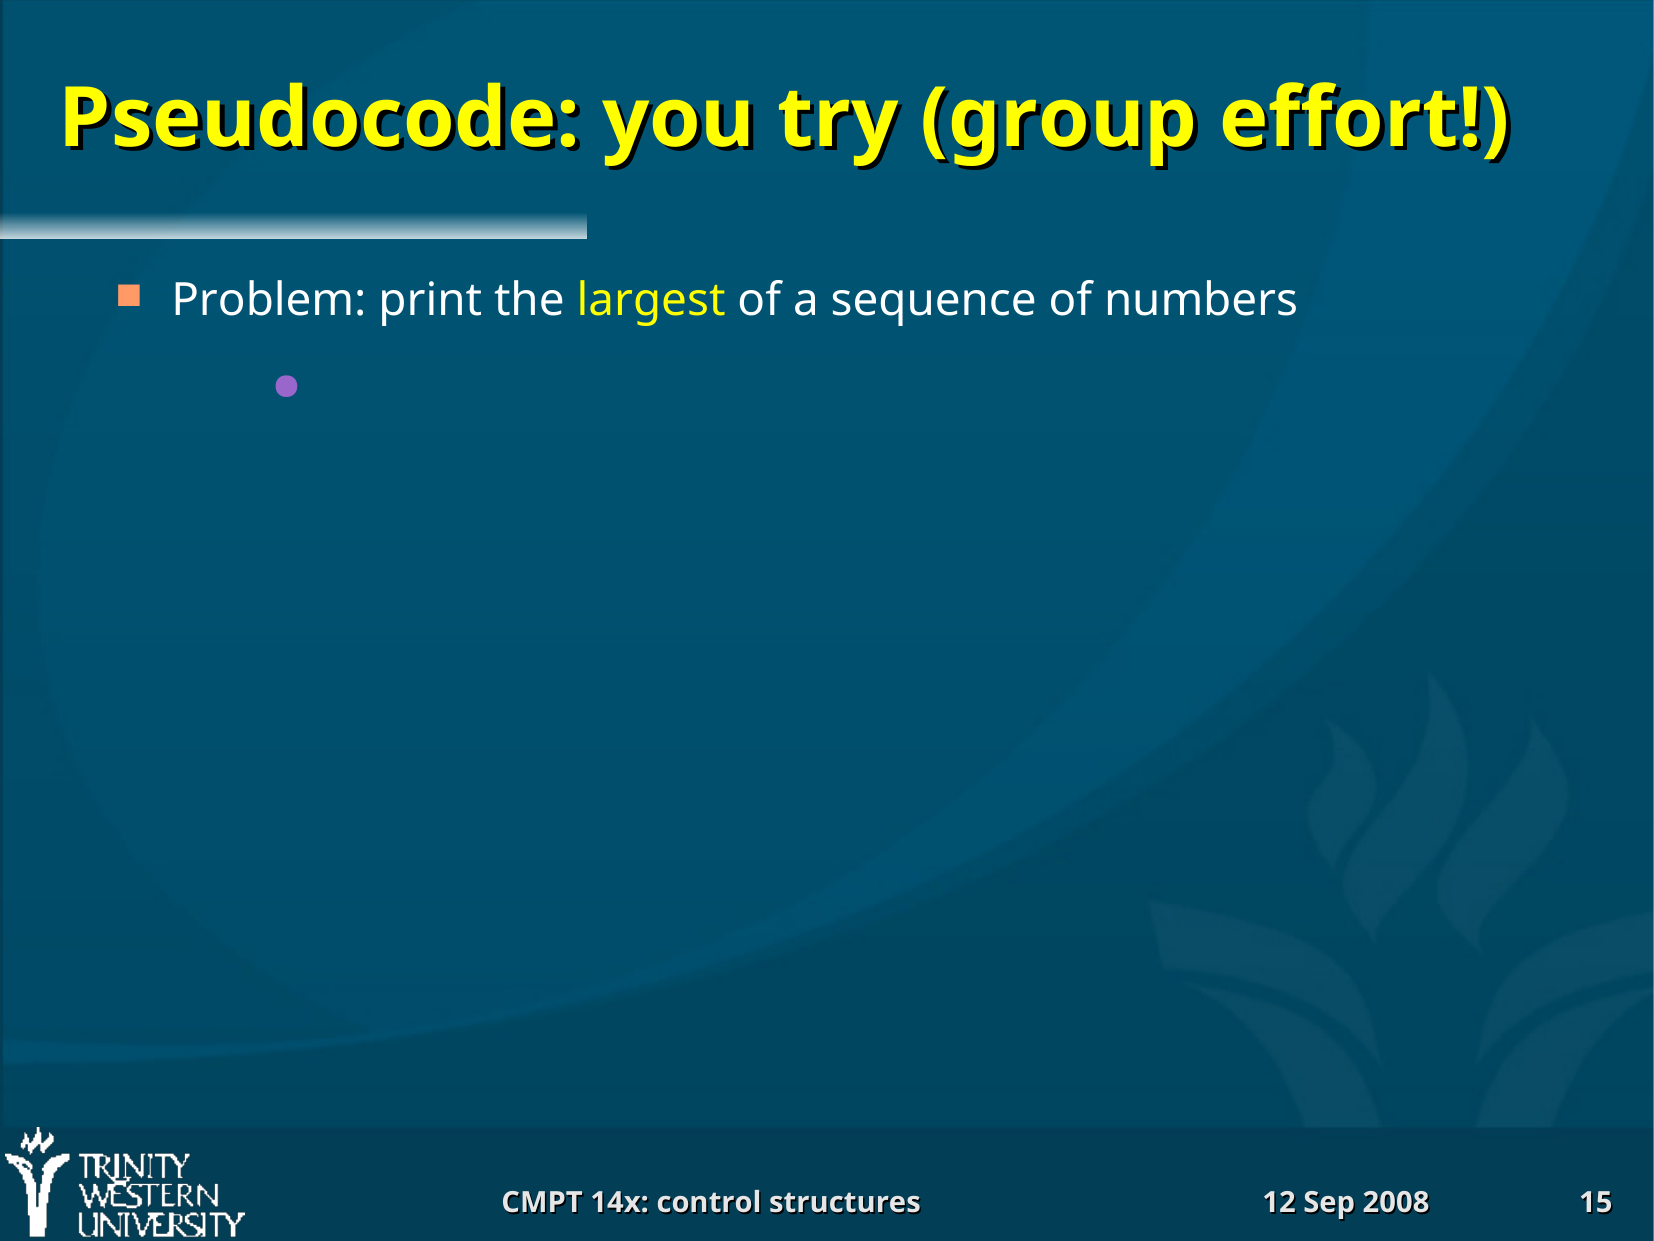

# Pseudocode: you try (group effort!)
Problem: print the largest of a sequence of numbers
CMPT 14x: control structures
12 Sep 2008
15